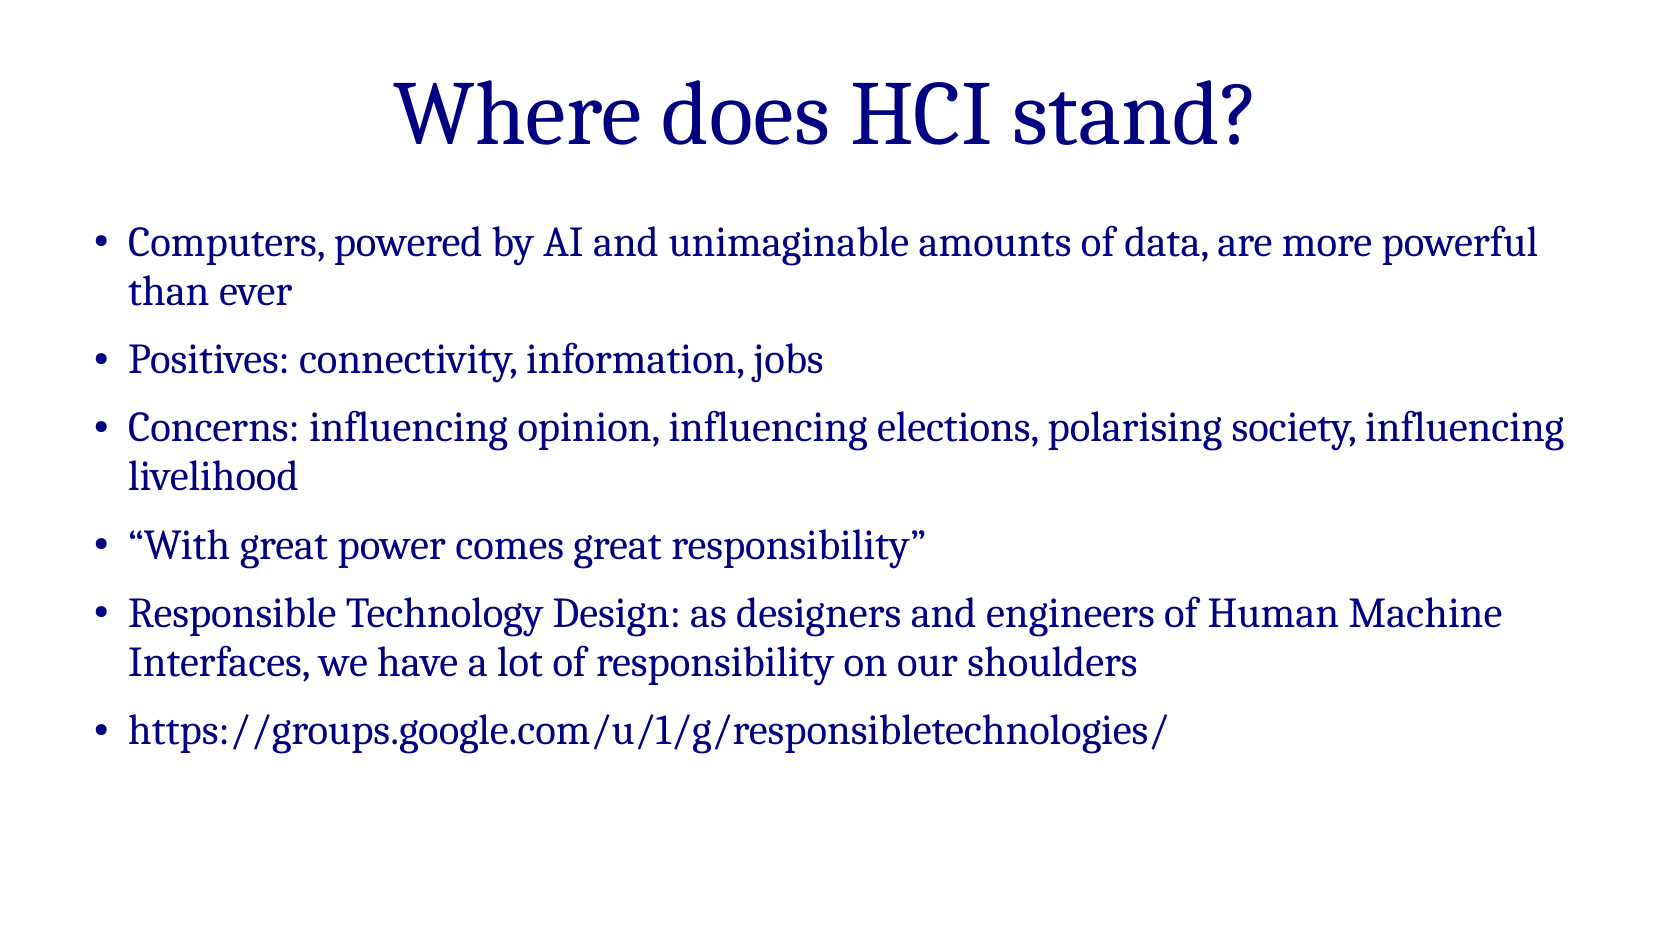

# Where does HCI stand?
Computers, powered by AI and unimaginable amounts of data, are more powerful than ever
Positives: connectivity, information, jobs
Concerns: influencing opinion, influencing elections, polarising society, influencing livelihood
“With great power comes great responsibility”
Responsible Technology Design: as designers and engineers of Human Machine Interfaces, we have a lot of responsibility on our shoulders
https://groups.google.com/u/1/g/responsibletechnologies/